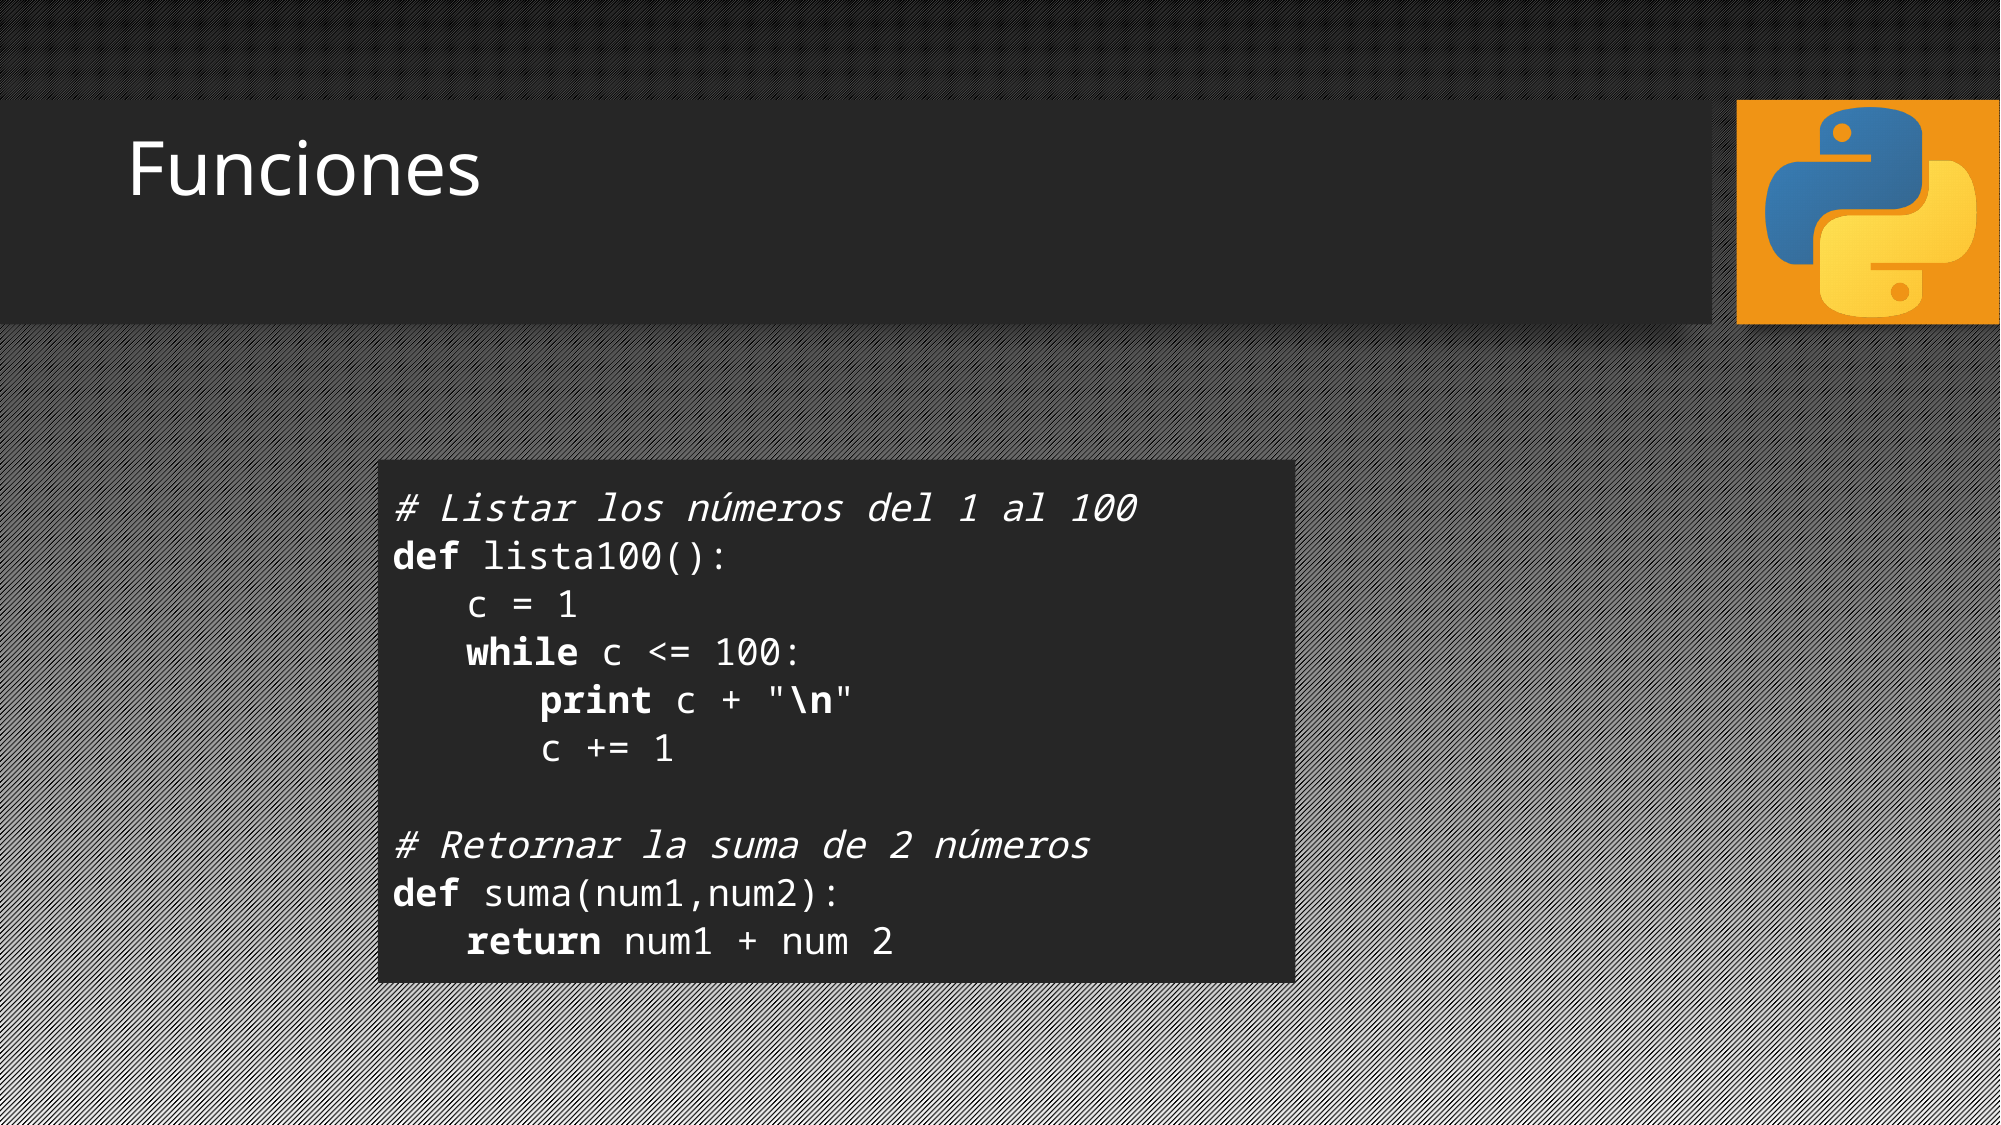

# Funciones
# Listar los números del 1 al 100
def lista100():
	c = 1
	while c <= 100:
		print c + "\n"
		c += 1
# Retornar la suma de 2 números
def suma(num1,num2):
	return num1 + num 2